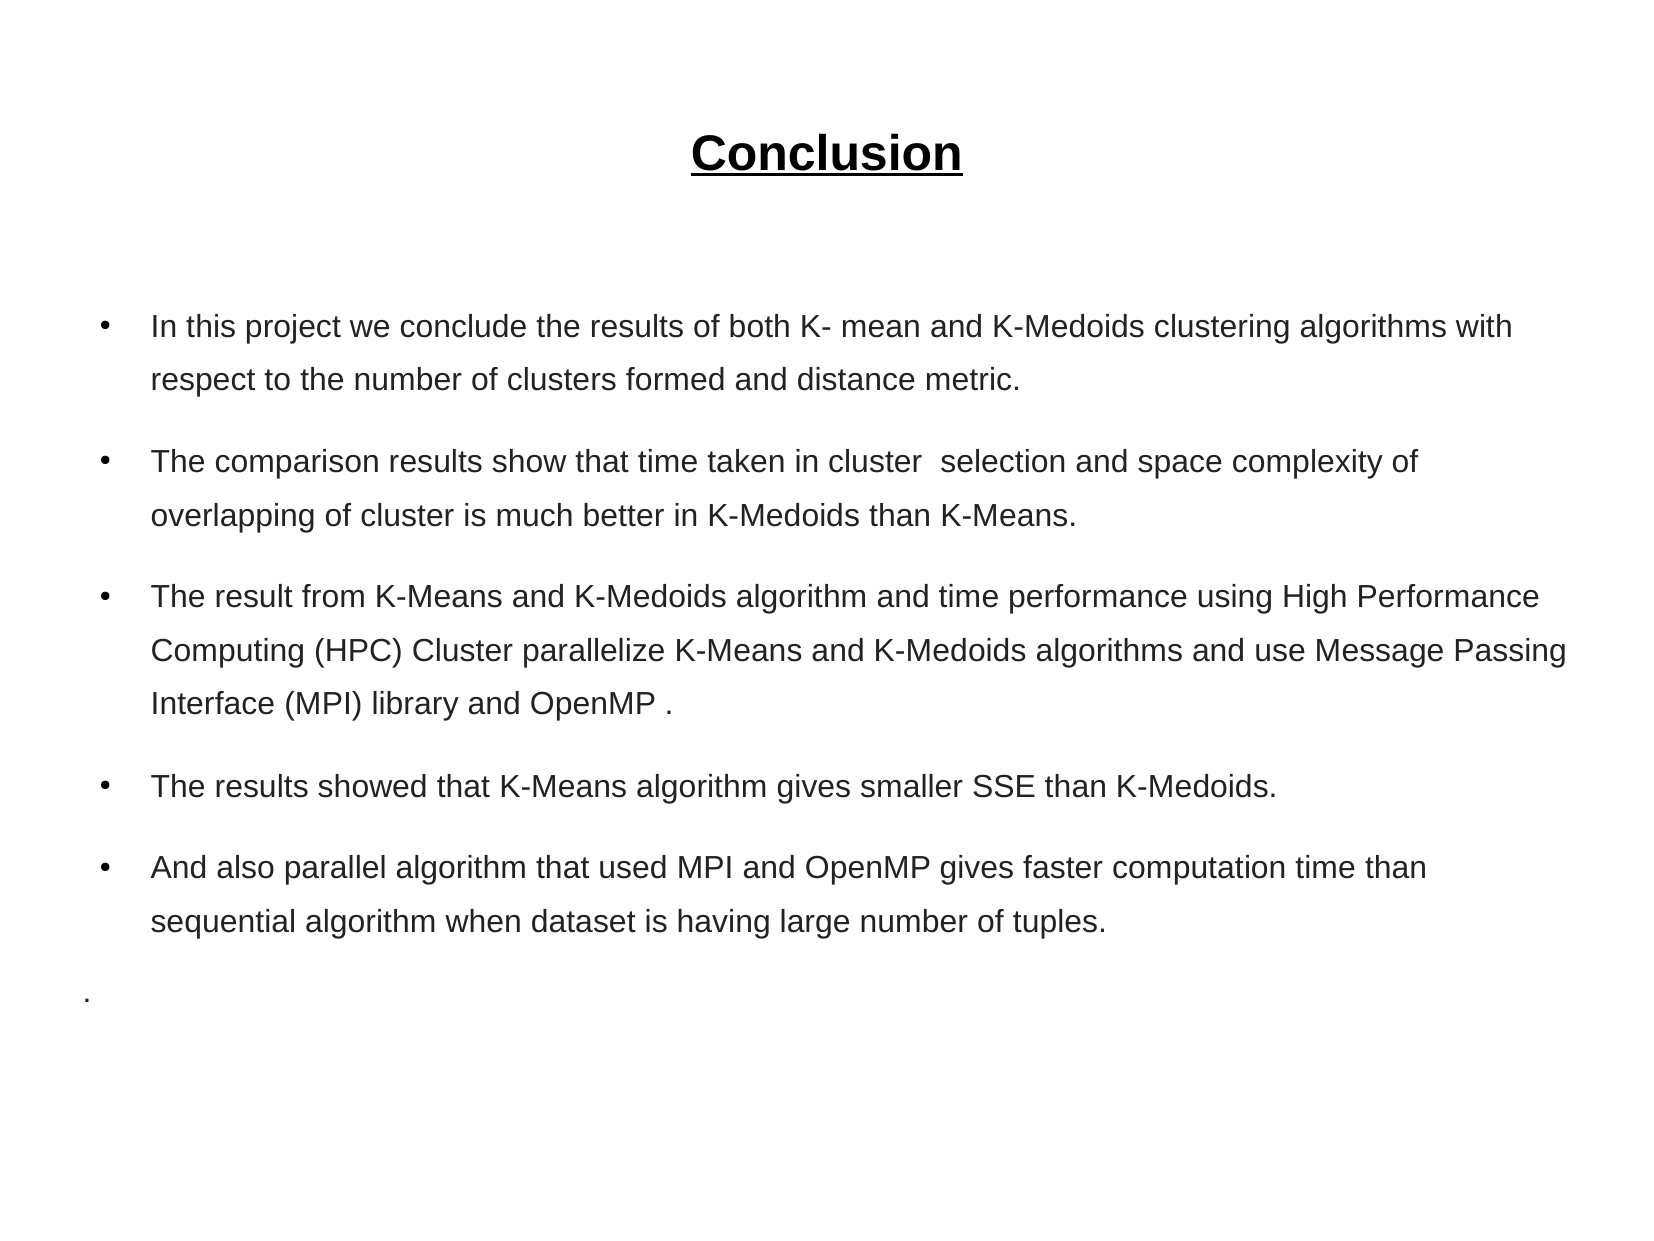

# Conclusion
In this project we conclude the results of both K- mean and K-Medoids clustering algorithms with respect to the number of clusters formed and distance metric.
The comparison results show that time taken in cluster selection and space complexity of overlapping of cluster is much better in K-Medoids than K-Means.
The result from K-Means and K-Medoids algorithm and time performance using High Performance Computing (HPC) Cluster parallelize K-Means and K-Medoids algorithms and use Message Passing Interface (MPI) library and OpenMP .
The results showed that K-Means algorithm gives smaller SSE than K-Medoids.
And also parallel algorithm that used MPI and OpenMP gives faster computation time than sequential algorithm when dataset is having large number of tuples.
.